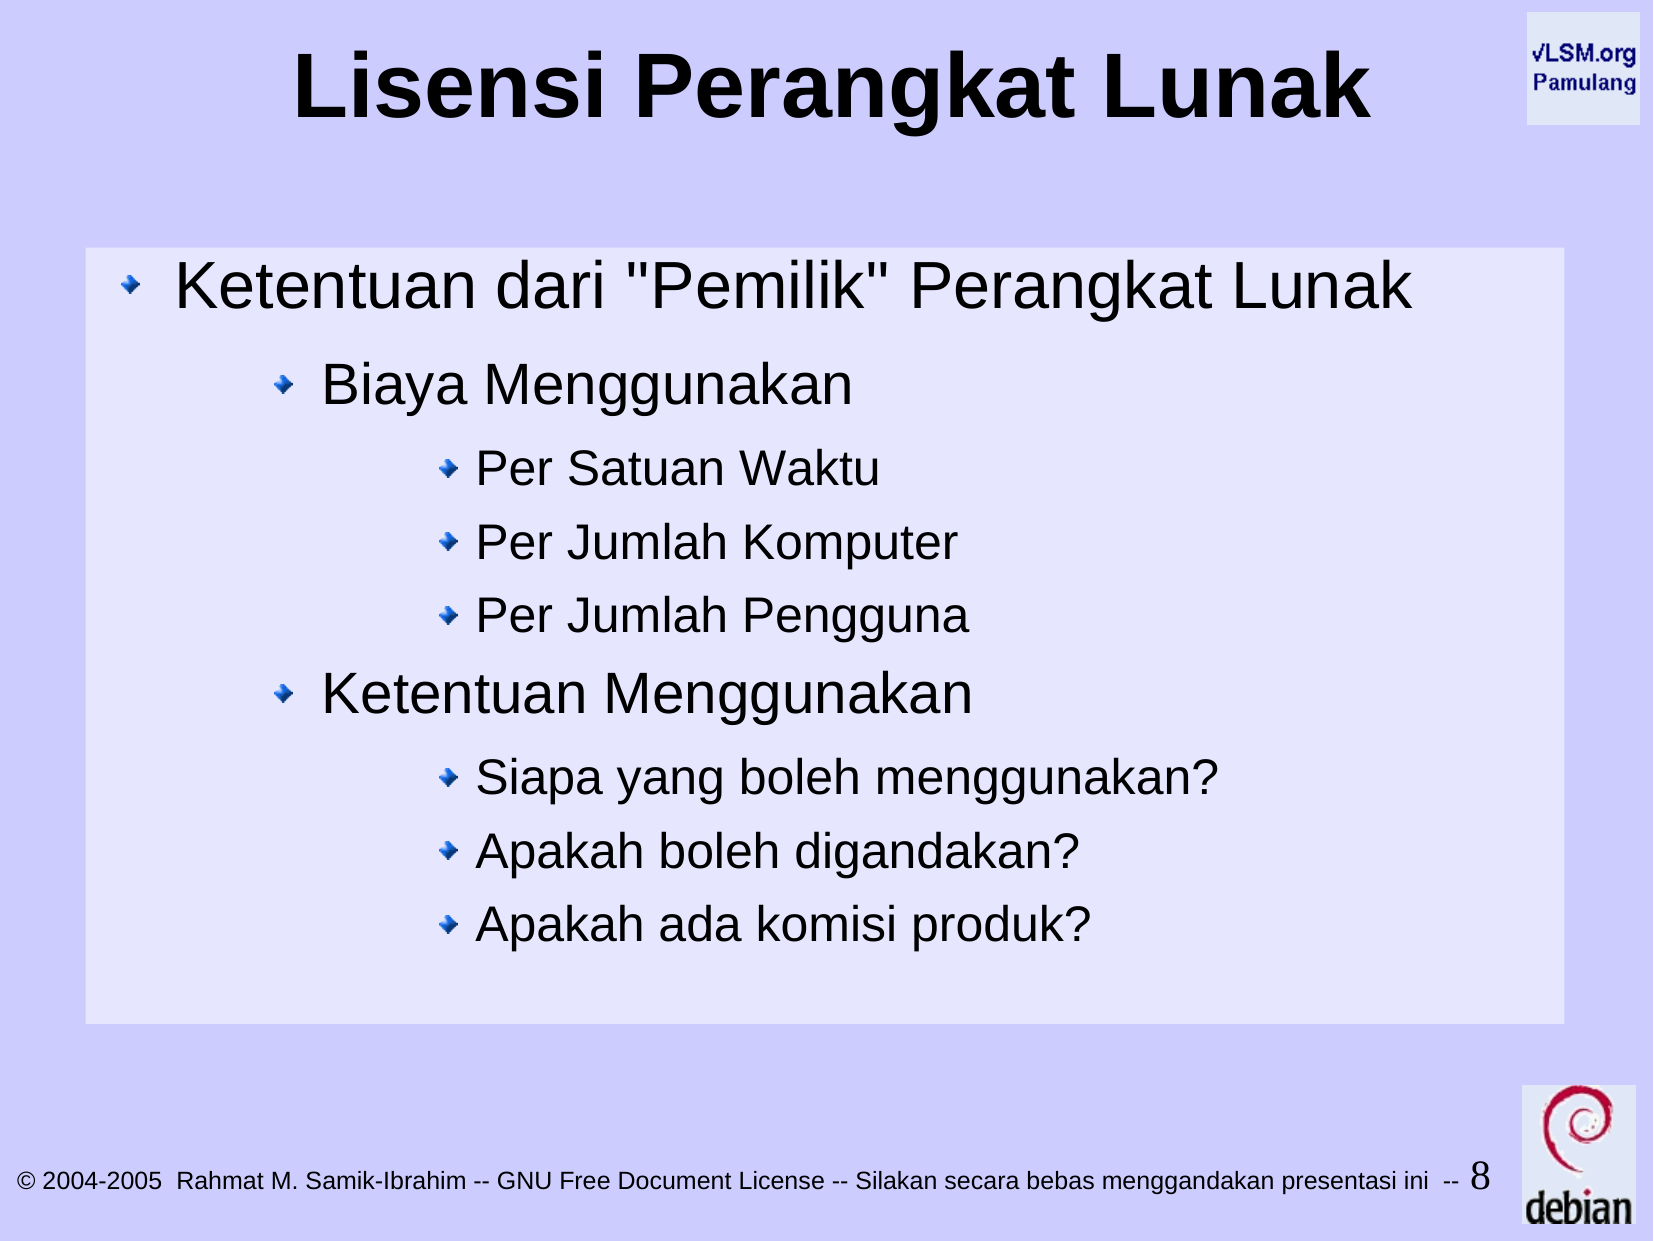

# Lisensi Perangkat Lunak
Ketentuan dari ''Pemilik'' Perangkat Lunak
Biaya Menggunakan
Per Satuan Waktu
Per Jumlah Komputer
Per Jumlah Pengguna
Ketentuan Menggunakan
Siapa yang boleh menggunakan?
Apakah boleh digandakan?
Apakah ada komisi produk?